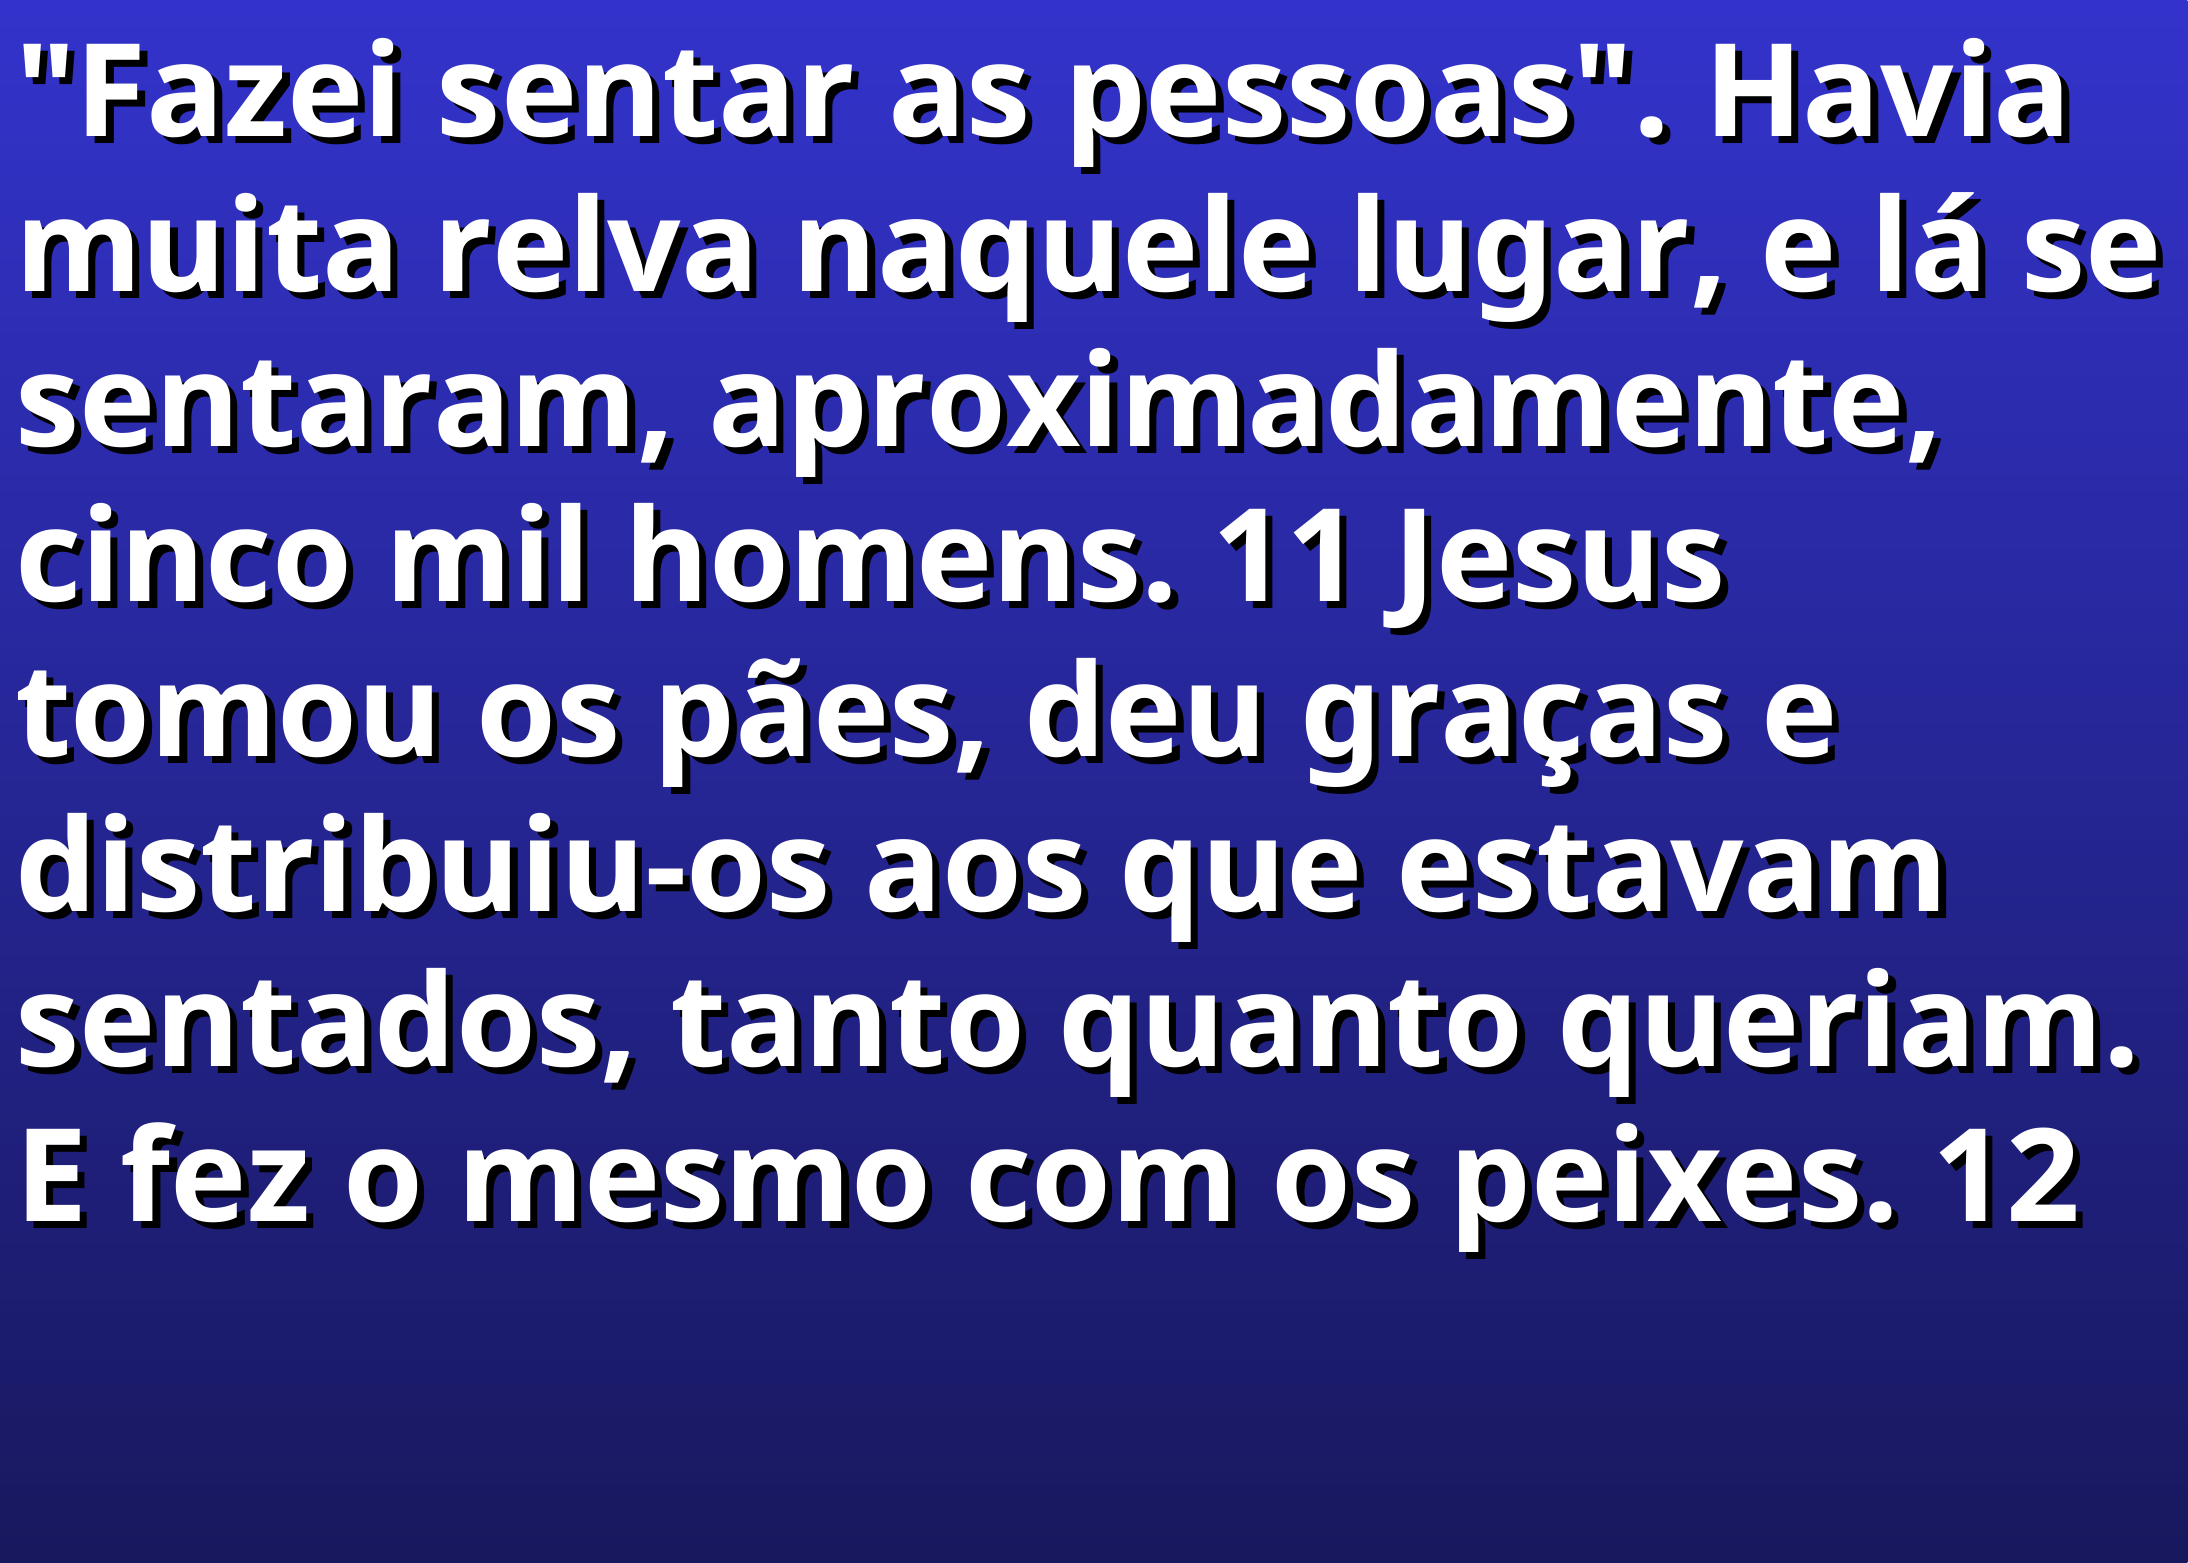

"Fazei sentar as pessoas". Havia muita relva naquele lugar, e lá se sentaram, aproximadamente, cinco mil homens. 11 Jesus tomou os pães, deu graças e distribuiu-os aos que estavam sentados, tanto quanto queriam. E fez o mesmo com os peixes. 12